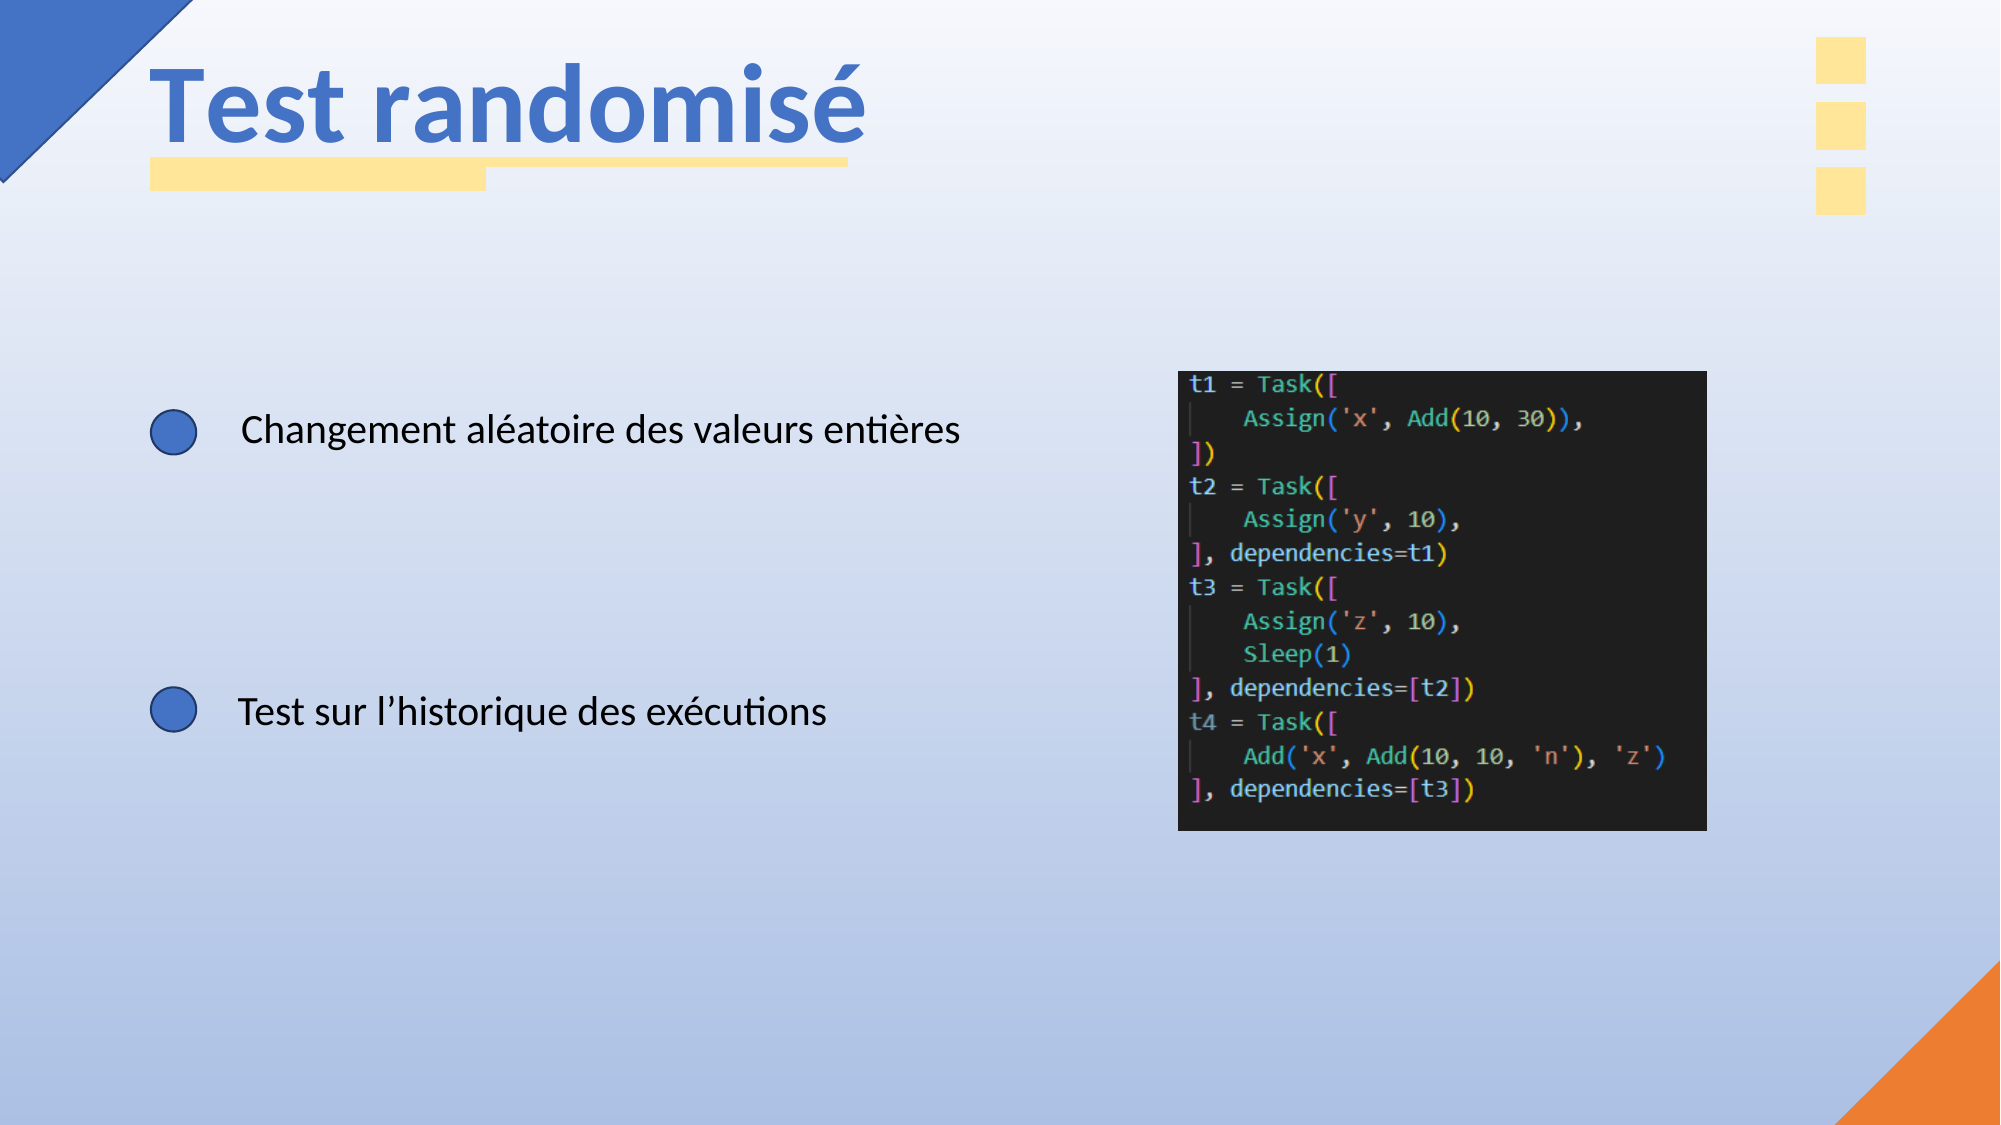

Test randomisé
Changement aléatoire des valeurs entières
Test sur l’historique des exécutions